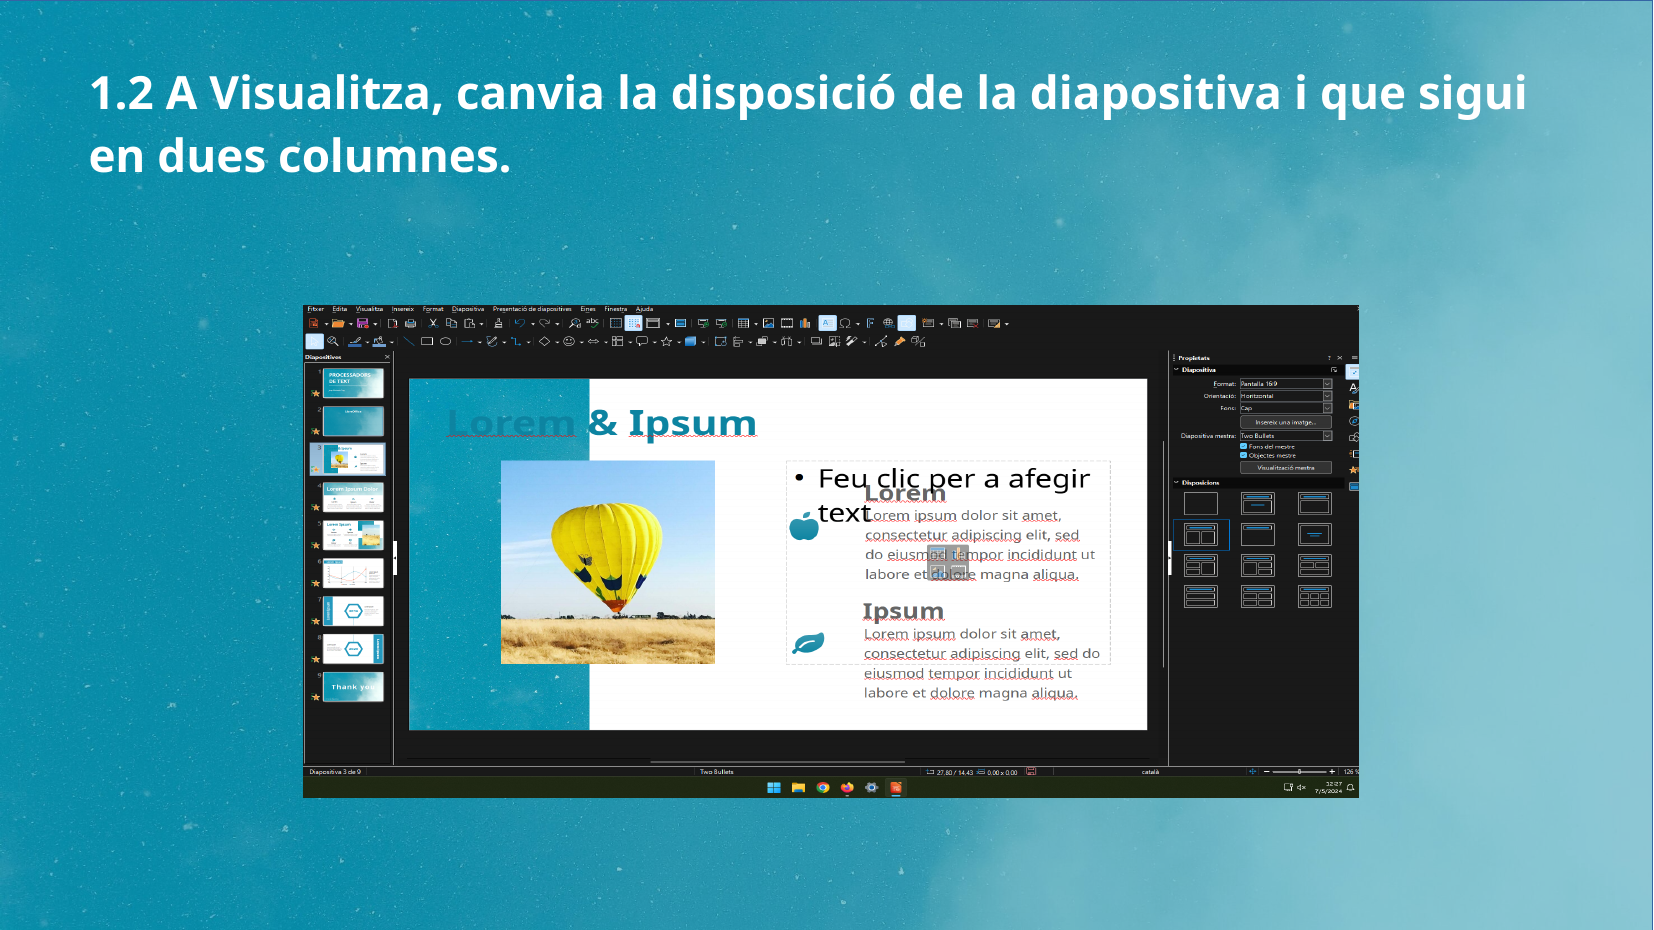

# 1.2 A Visualitza, canvia la disposició de la diapositiva i que sigui en dues columnes.